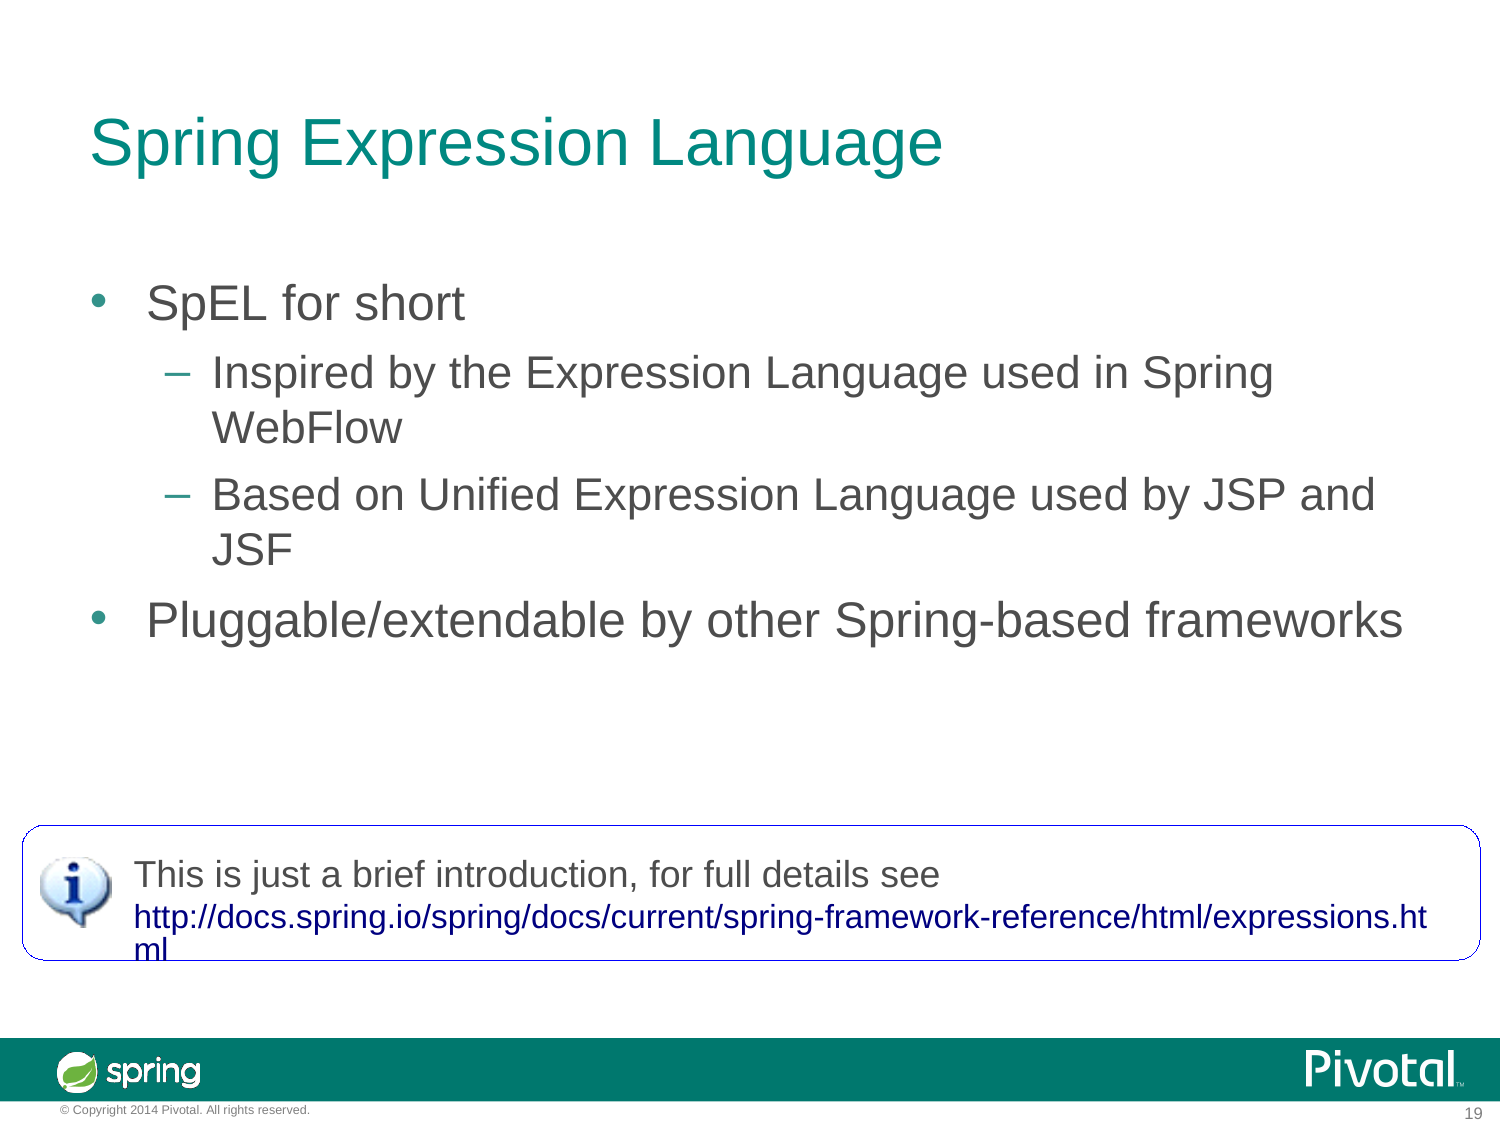

# Spring Expression Language
SpEL for short
Inspired by the Expression Language used in Spring WebFlow
Based on Unified Expression Language used by JSP and JSF
Pluggable/extendable by other Spring-based frameworks
This is just a brief introduction, for full details see
http://docs.spring.io/spring/docs/current/spring-framework-reference/html/expressions.html